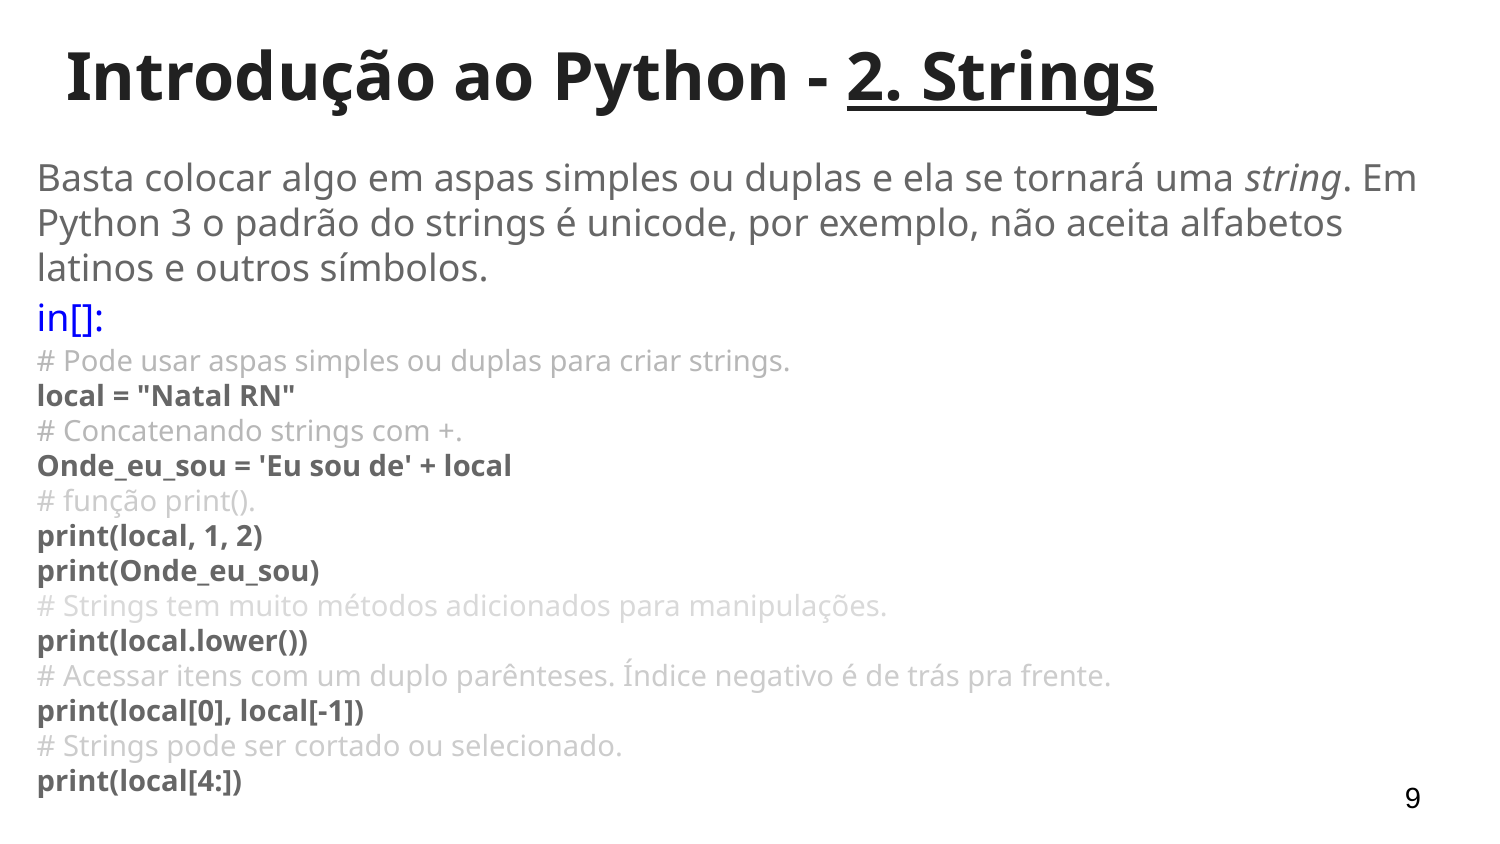

# Introdução ao Python - 2. Strings
Basta colocar algo em aspas simples ou duplas e ela se tornará uma string. Em Python 3 o padrão do strings é unicode, por exemplo, não aceita alfabetos latinos e outros símbolos.
in[]:
# Pode usar aspas simples ou duplas para criar strings.
local = "Natal RN"
# Concatenando strings com +.
Onde_eu_sou = 'Eu sou de' + local
# função print().
print(local, 1, 2)
print(Onde_eu_sou)
# Strings tem muito métodos adicionados para manipulações.
print(local.lower())
# Acessar itens com um duplo parênteses. Índice negativo é de trás pra frente.
print(local[0], local[-1])
# Strings pode ser cortado ou selecionado.
print(local[4:])